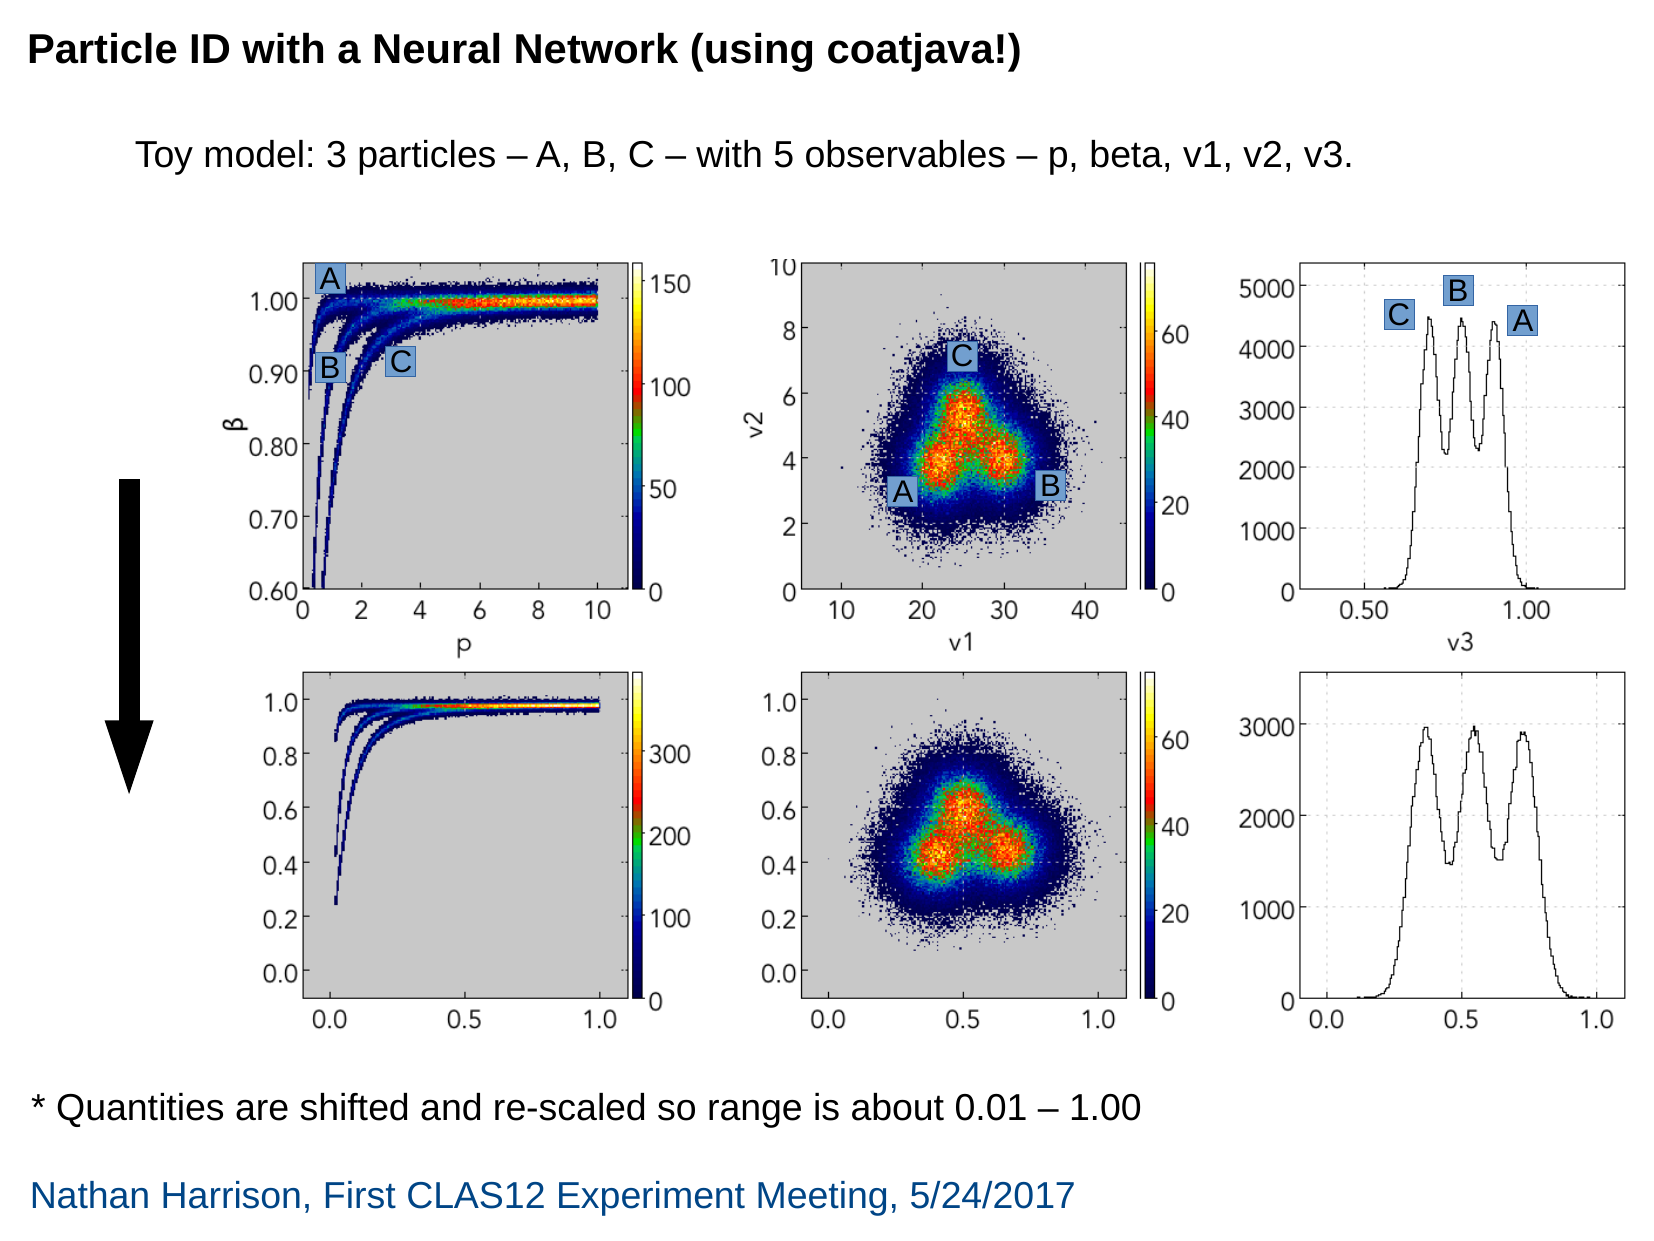

Particle ID with a Neural Network (using coatjava!)
Toy model: 3 particles – A, B, C – with 5 observables – p, beta, v1, v2, v3.
A
B
C
A
C
C
B
B
A
* Quantities are shifted and re-scaled so range is about 0.01 – 1.00
Nathan Harrison, First CLAS12 Experiment Meeting, 5/24/2017